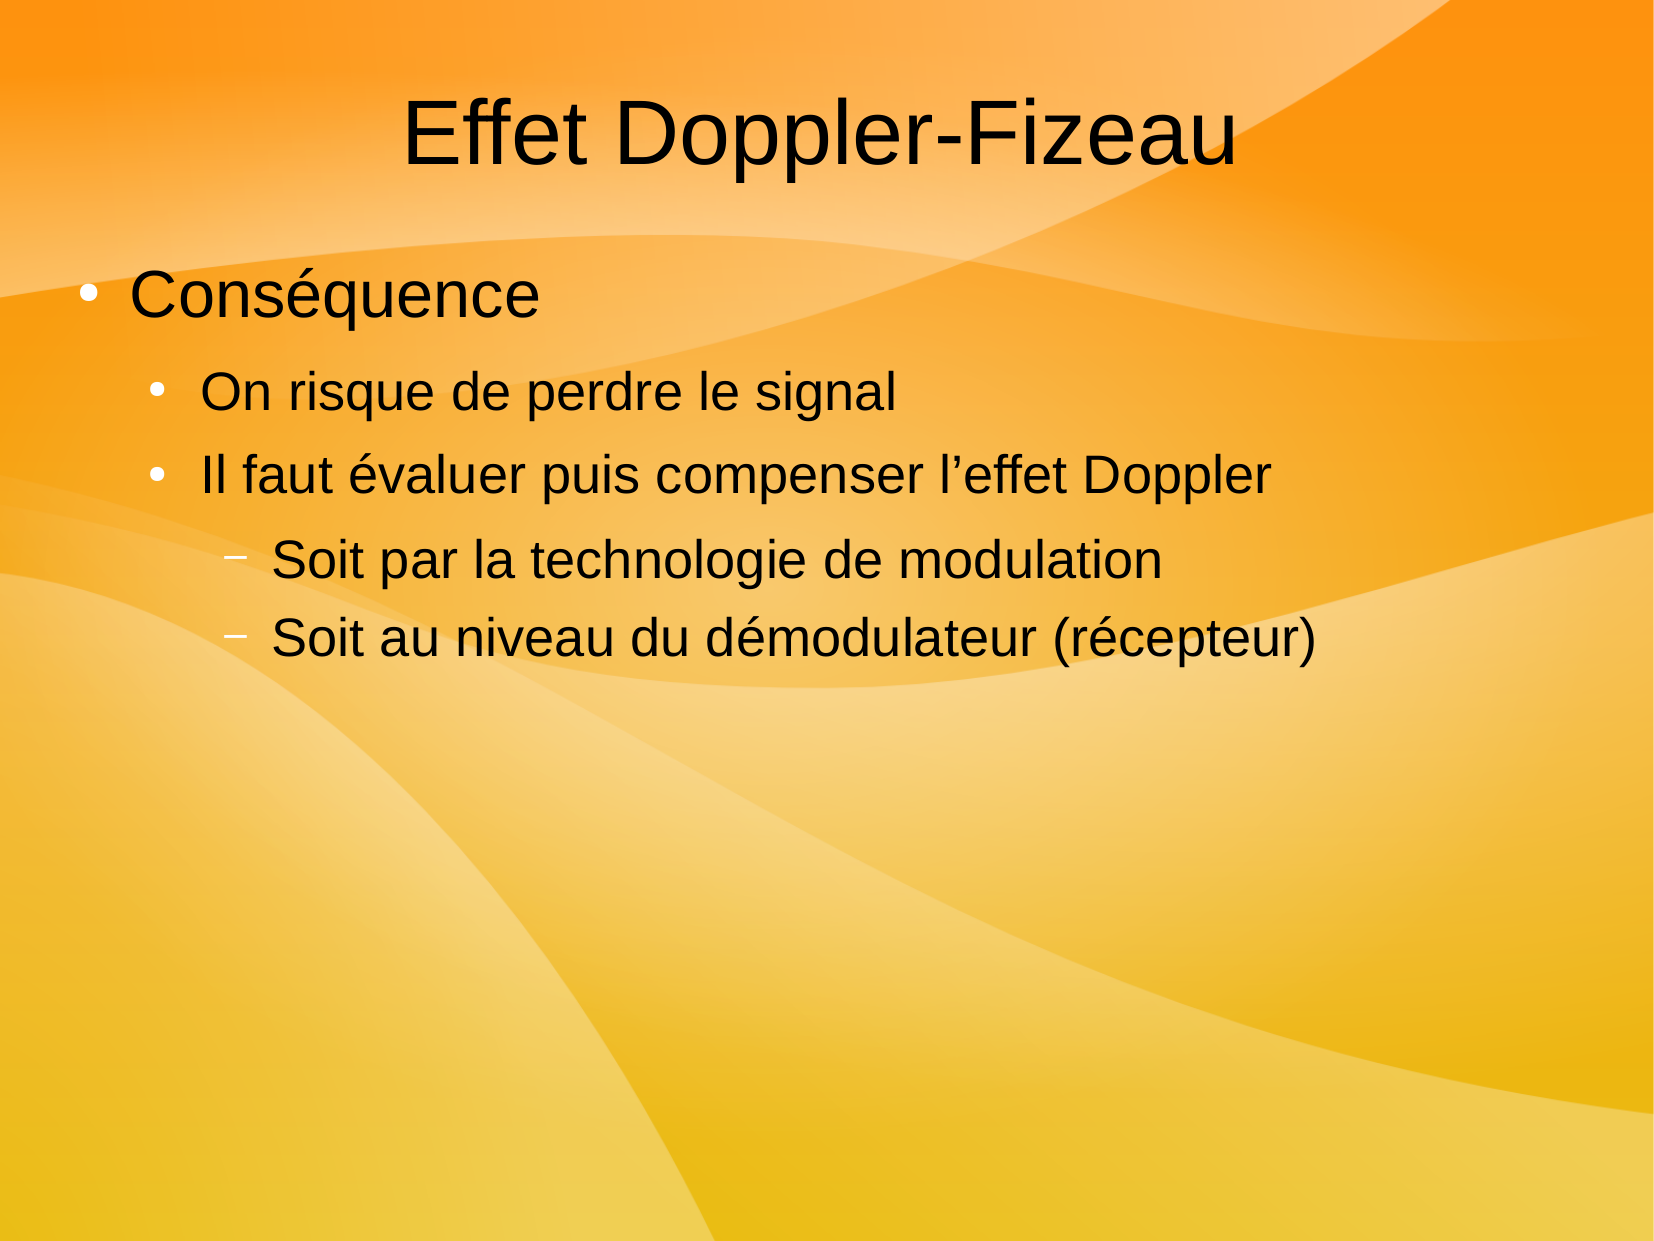

# Effet Doppler-Fizeau
Conséquence
On risque de perdre le signal
Il faut évaluer puis compenser l’effet Doppler
Soit par la technologie de modulation
Soit au niveau du démodulateur (récepteur)